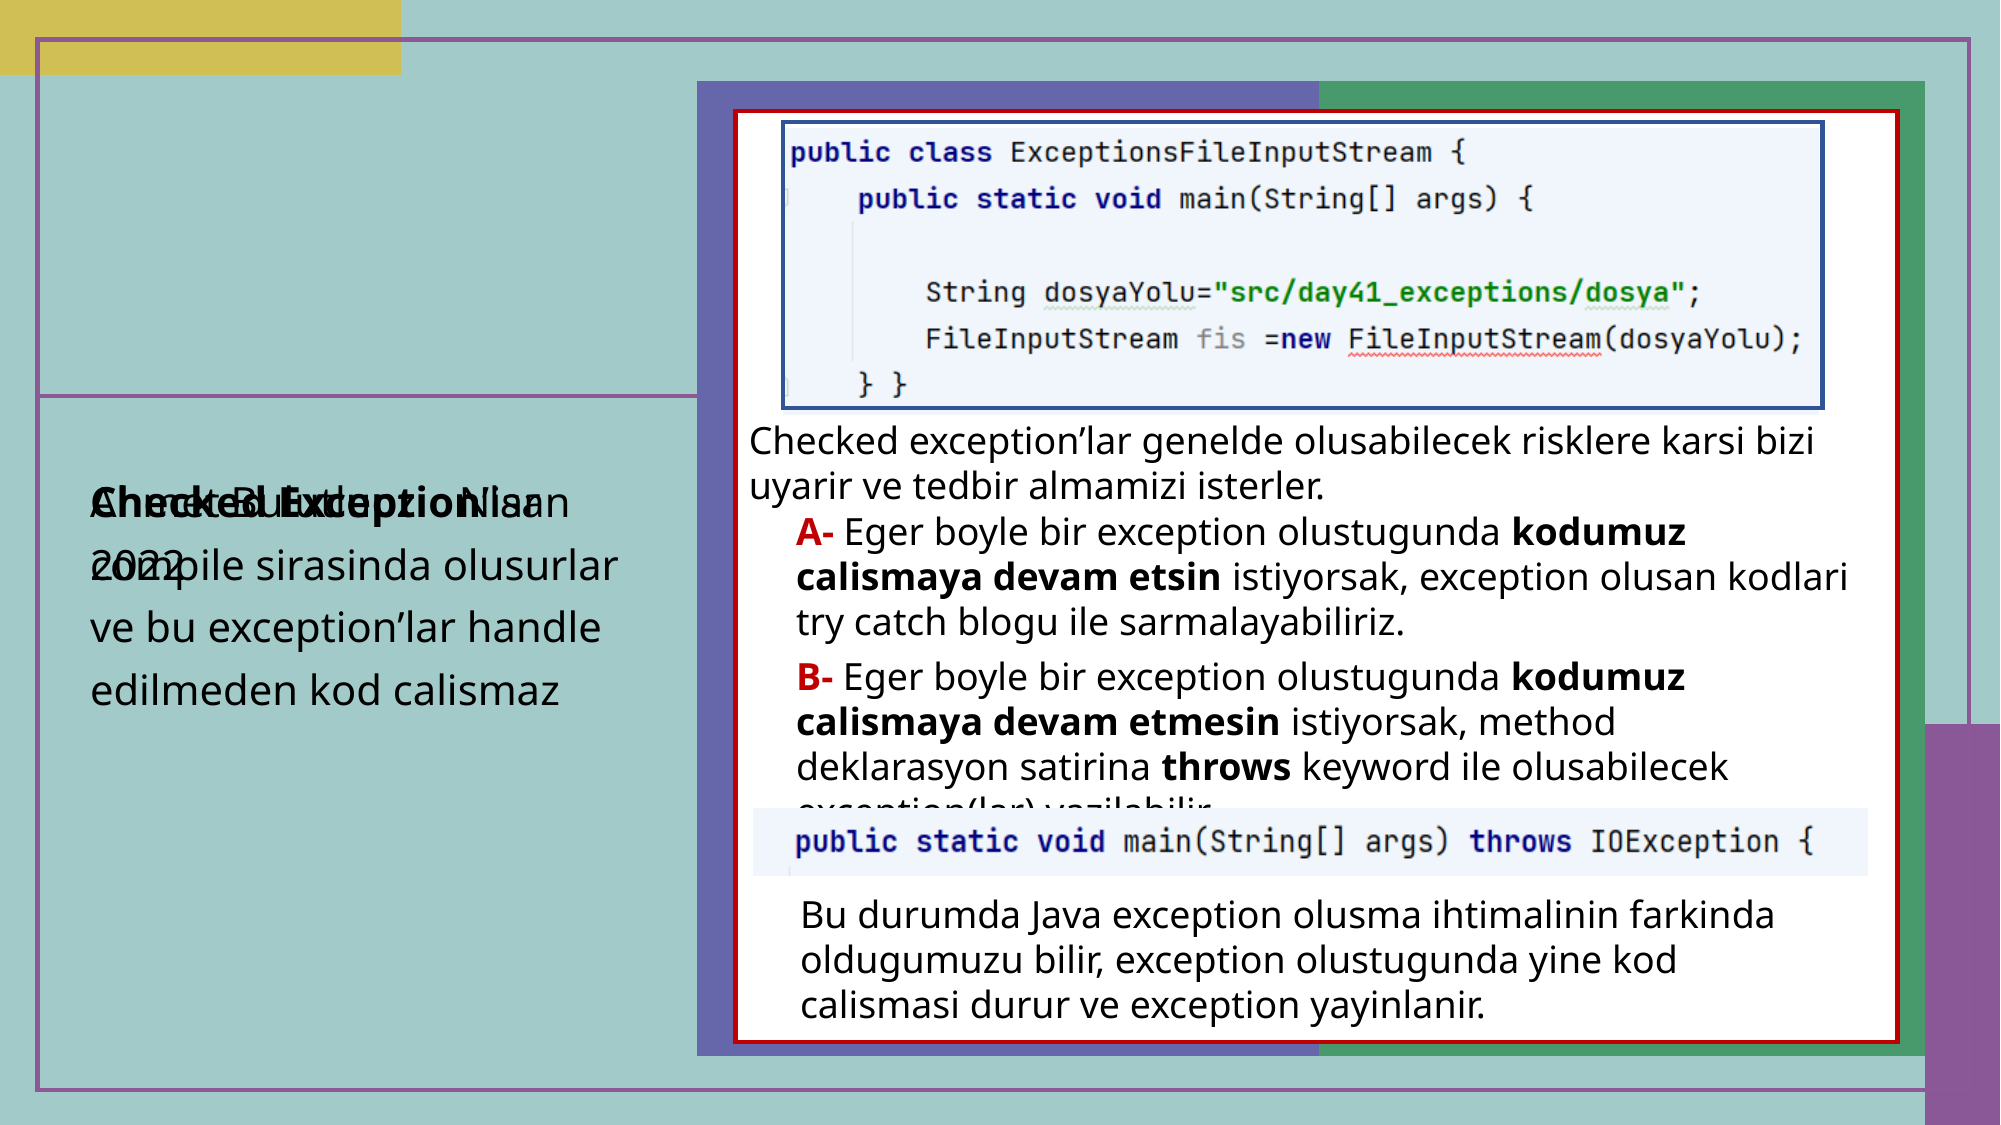

# Exceptions turleri
Checked exception’lar genelde olusabilecek risklere karsi bizi uyarir ve tedbir almamizi isterler.
Checked Exception’lar compile sirasinda olusurlar ve bu exception’lar handle edilmeden kod calismaz
Ahmet Bulutluoz Nisan 2022
A- Eger boyle bir exception olustugunda kodumuz calismaya devam etsin istiyorsak, exception olusan kodlari try catch blogu ile sarmalayabiliriz.
B- Eger boyle bir exception olustugunda kodumuz calismaya devam etmesin istiyorsak, method deklarasyon satirina throws keyword ile olusabilecek exception(lar) yazilabilir.
Bu durumda Java exception olusma ihtimalinin farkinda oldugumuzu bilir, exception olustugunda yine kod calismasi durur ve exception yayinlanir.